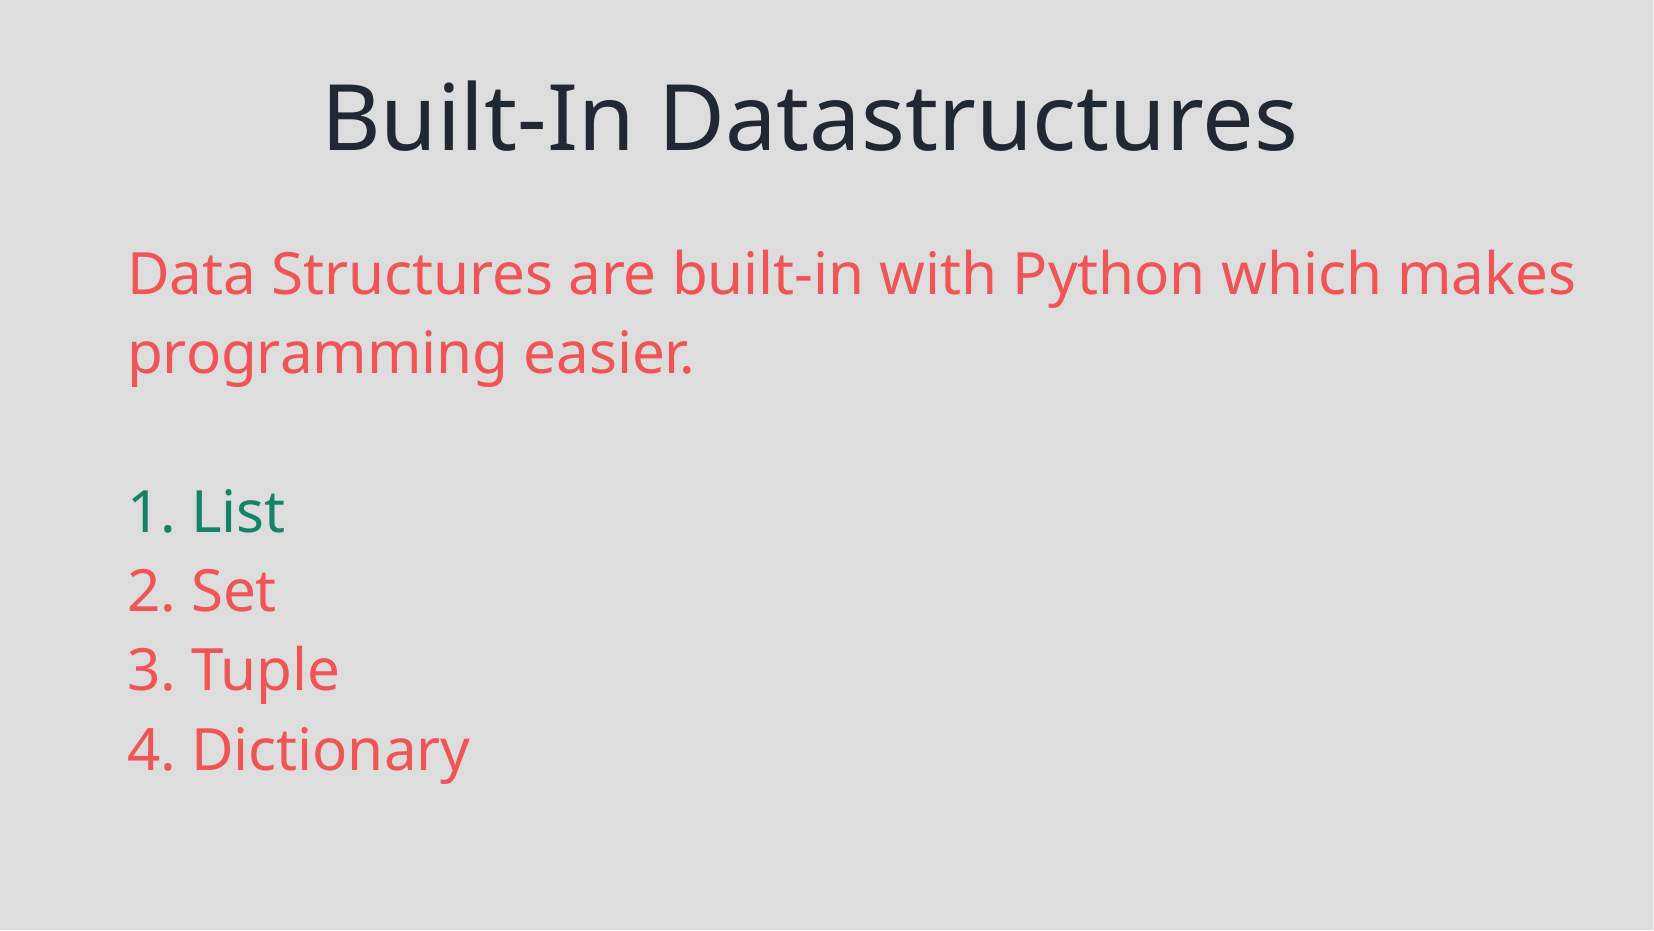

# Built-In Datastructures
Data Structures are built-in with Python which makes programming easier.
1. List
2. Set
3. Tuple
4. Dictionary